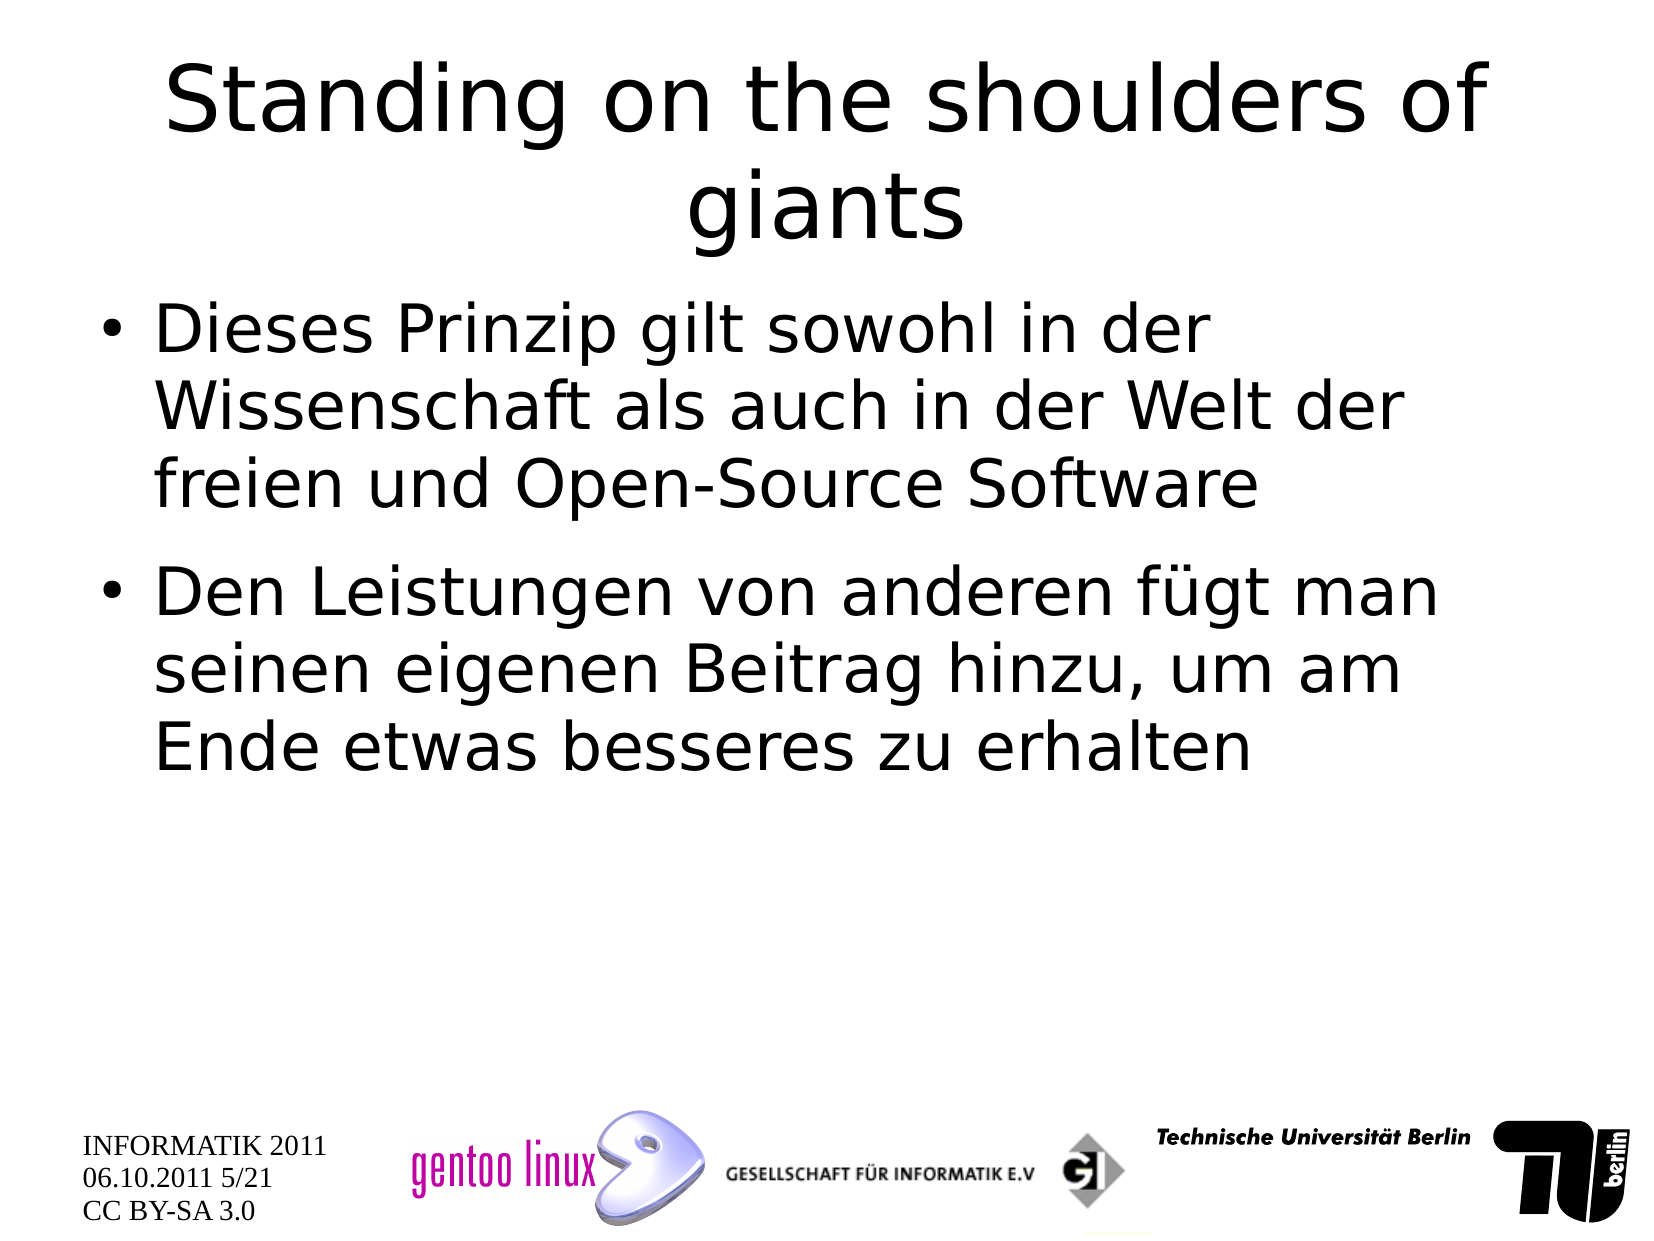

# Standing on the shoulders of giants
Dieses Prinzip gilt sowohl in der Wissenschaft als auch in der Welt der freien und Open-Source Software
Den Leistungen von anderen fügt man seinen eigenen Beitrag hinzu, um am Ende etwas besseres zu erhalten